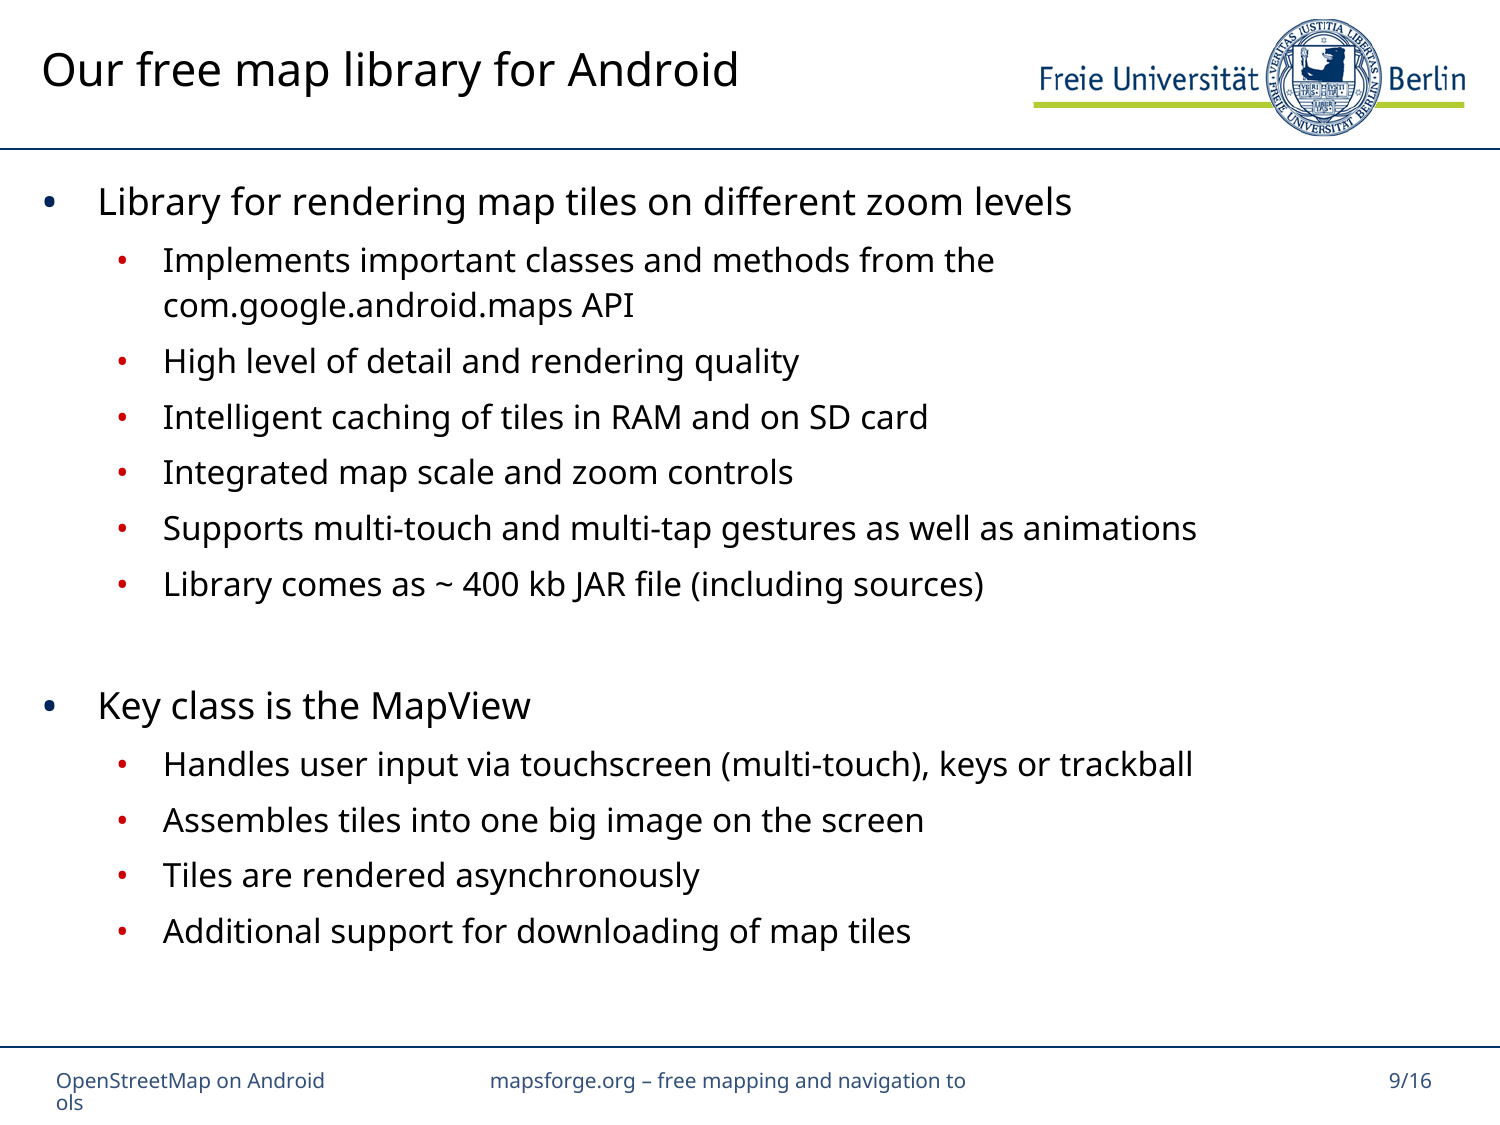

# Our free map library for Android
Library for rendering map tiles on different zoom levels
Implements important classes and methods from the
com.google.android.maps API
High level of detail and rendering quality
Intelligent caching of tiles in RAM and on SD card
Integrated map scale and zoom controls
Supports multi-touch and multi-tap gestures as well as animations
Library comes as ~ 400 kb JAR file (including sources)
Key class is the MapView
Handles user input via touchscreen (multi-touch), keys or trackball
Assembles tiles into one big image on the screen
Tiles are rendered asynchronously
Additional support for downloading of map tiles
OpenStreetMap on Android mapsforge.org – free mapping and navigation tools
9